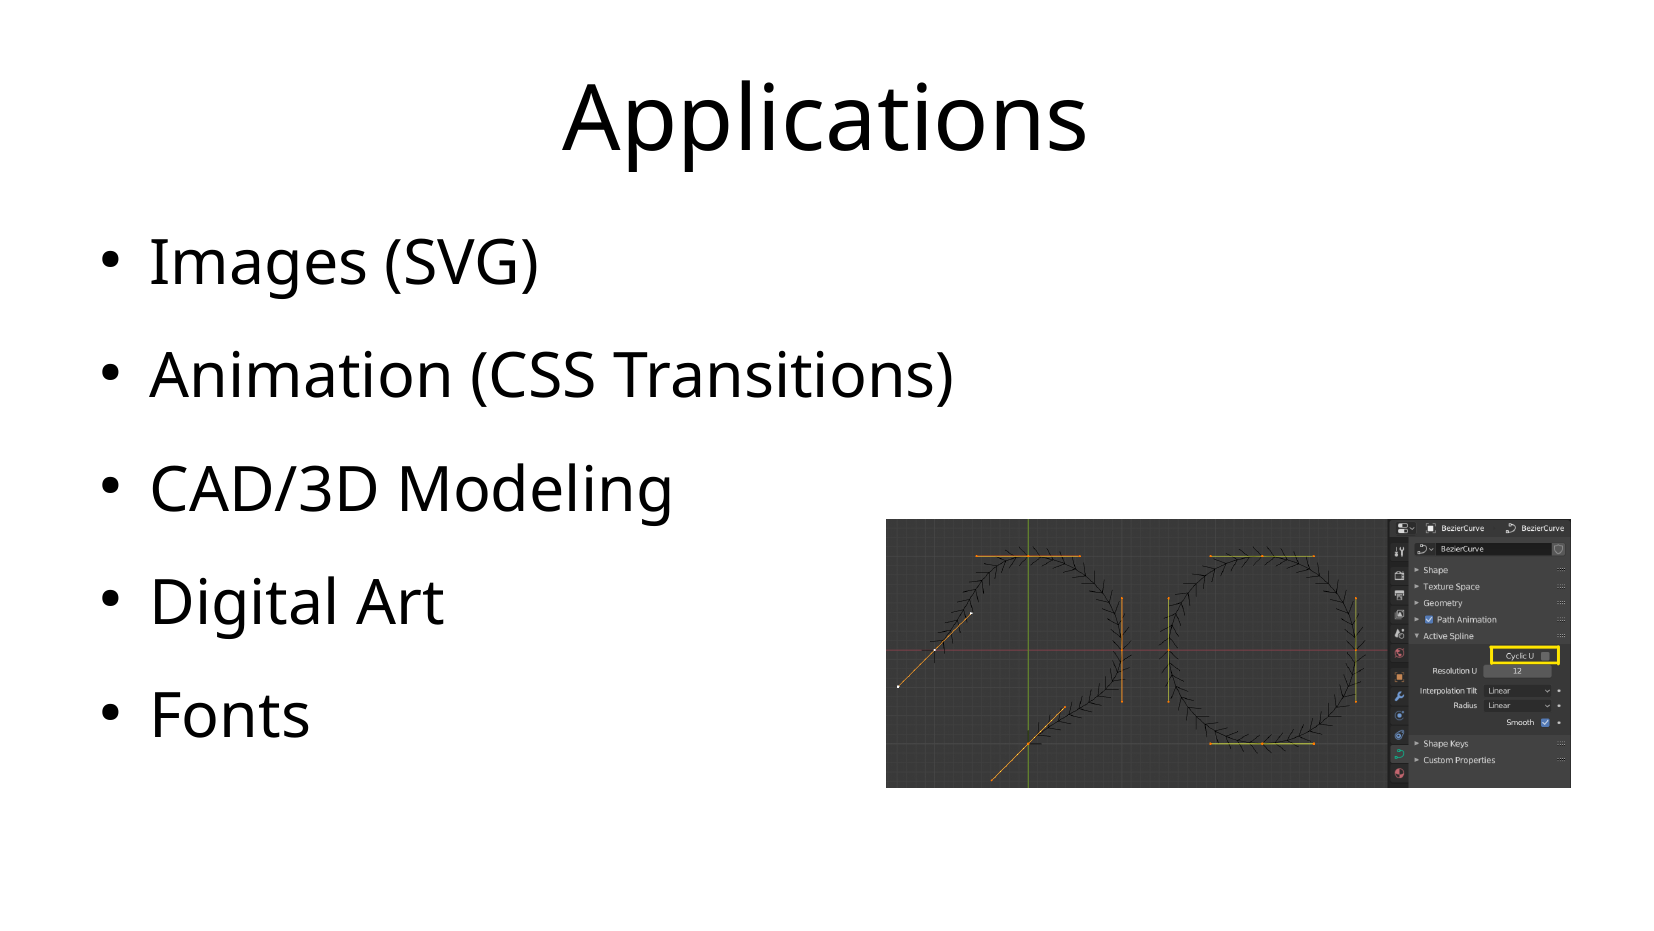

# Applications
Images (SVG)
Animation (CSS Transitions)
CAD/3D Modeling
Digital Art
Fonts